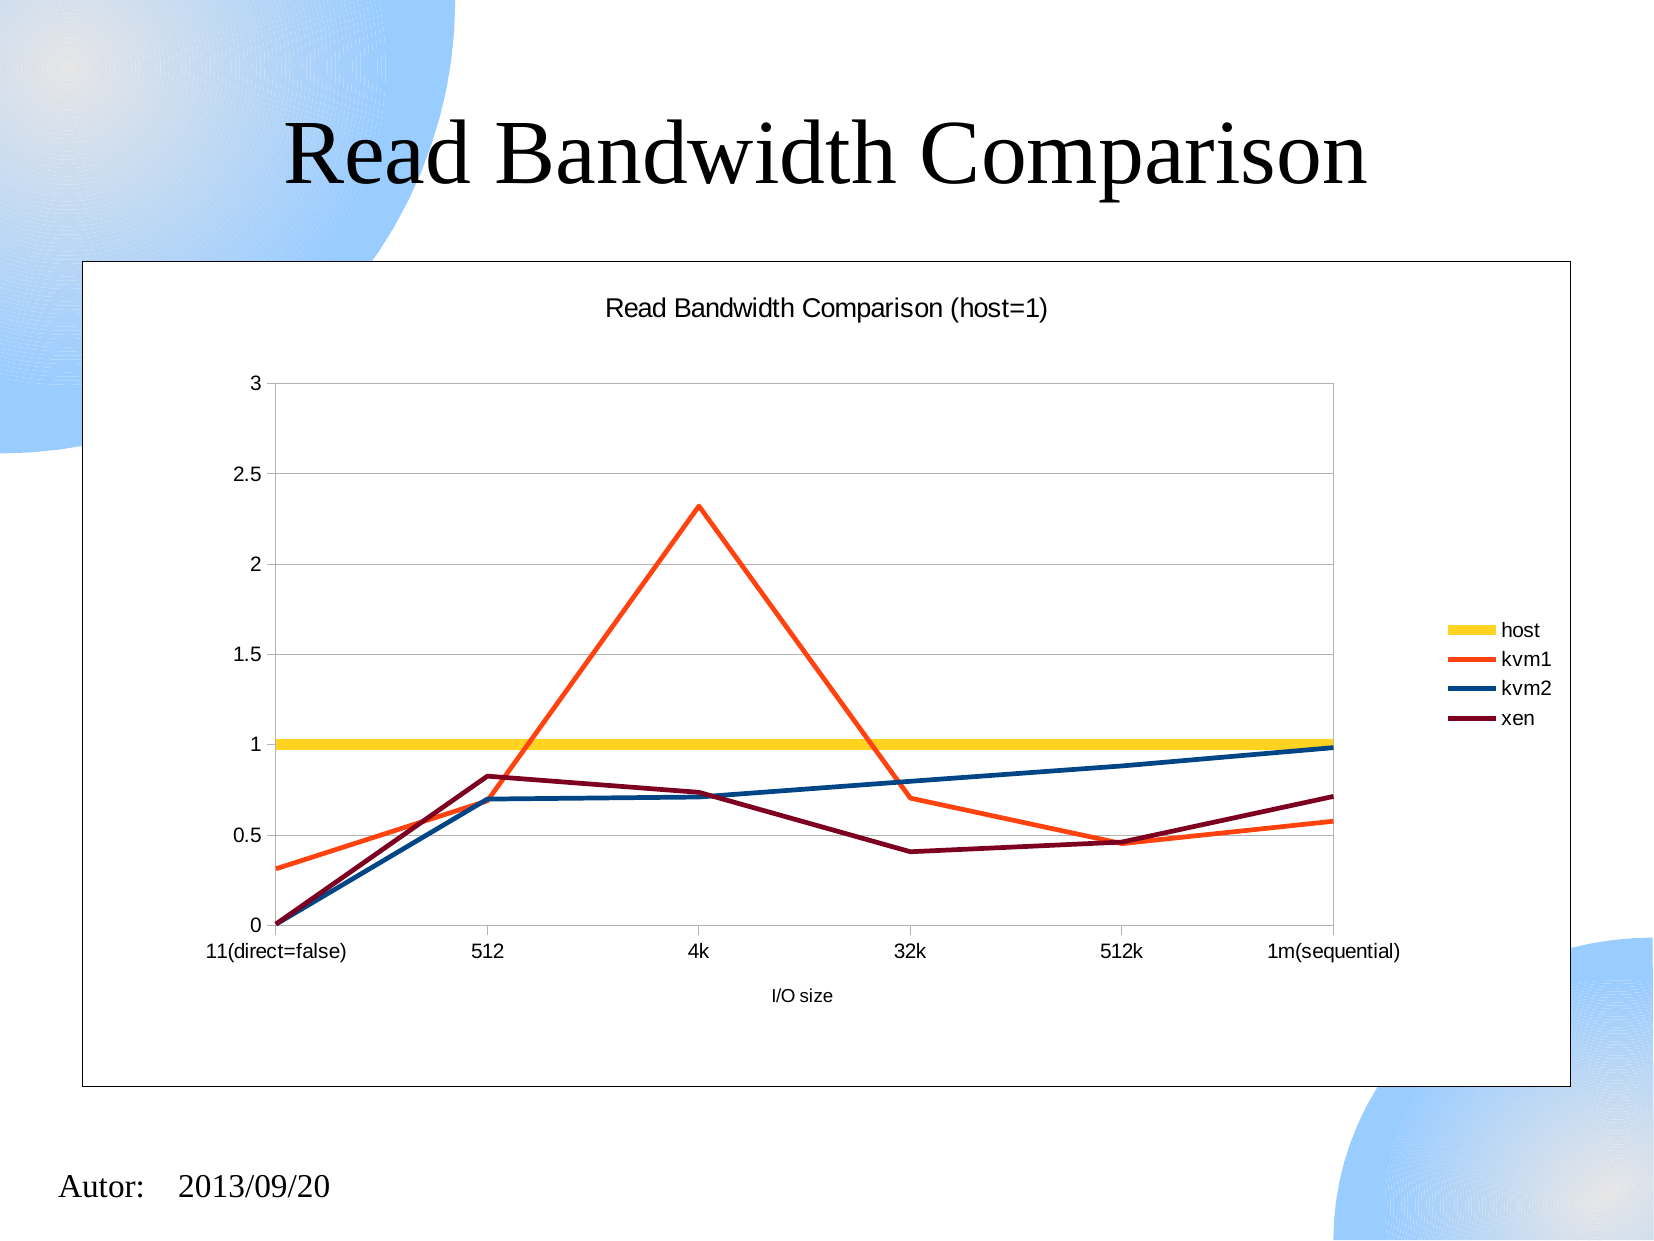

# Read Bandwidth Comparison
### Chart: Read Bandwidth Comparison (host=1)
| Category | host | kvm1 | kvm2 | xen |
|---|---|---|---|---|
| 11(direct=false) | 1.0 | 0.313440744899633 | 0.00626515600751965 | 0.00730516408231242 |
| 512 | 1.0 | 0.689695048826452 | 0.69946033921535 | 0.826494774713038 |
| 4k | 1.0 | 2.32224373643138 | 0.711083729390366 | 0.736900780379041 |
| 32k | 1.0 | 0.704803392118808 | 0.797960087756307 | 0.407887520040503 |
| 512k | 1.0 | 0.453156248531401 | 0.883117764700354 | 0.461612770157016 |
| 1m(sequential) | 1.0 | 0.576990276427589 | 0.984454684963783 | 0.714316083643538 |